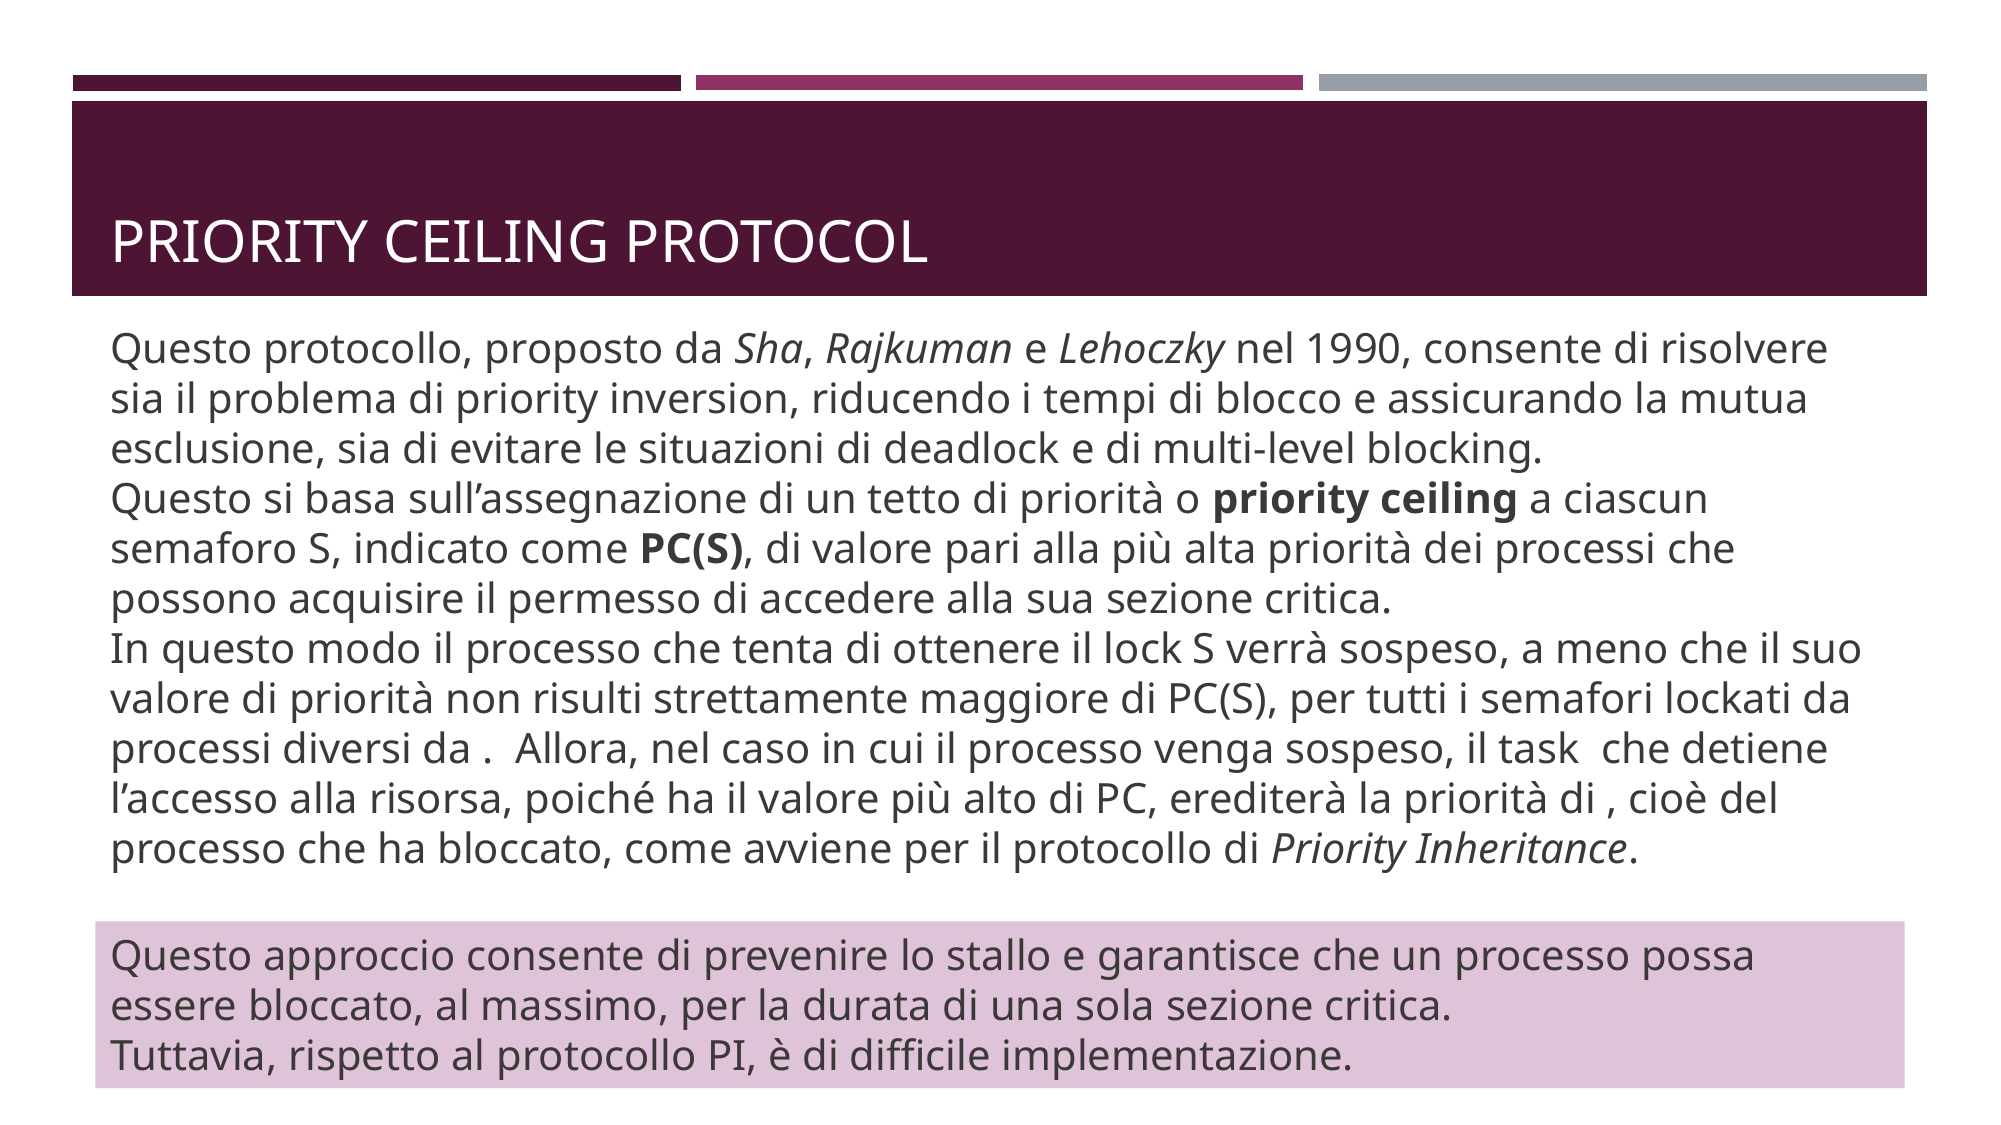

# Priority ceiling protocol
Questo protocollo, proposto da Sha, Rajkuman e Lehoczky nel 1990, consente di risolvere sia il problema di priority inversion, riducendo i tempi di blocco e assicurando la mutua esclusione, sia di evitare le situazioni di deadlock e di multi-level blocking.
Questo si basa sull’assegnazione di un tetto di priorità o priority ceiling a ciascun semaforo S, indicato come PC(S), di valore pari alla più alta priorità dei processi che possono acquisire il permesso di accedere alla sua sezione critica.
In questo modo il processo che tenta di ottenere il lock S verrà sospeso, a meno che il suo valore di priorità non risulti strettamente maggiore di PC(S), per tutti i semafori lockati da processi diversi da . Allora, nel caso in cui il processo venga sospeso, il task che detiene l’accesso alla risorsa, poiché ha il valore più alto di PC, erediterà la priorità di , cioè del processo che ha bloccato, come avviene per il protocollo di Priority Inheritance.
Questo approccio consente di prevenire lo stallo e garantisce che un processo possa essere bloccato, al massimo, per la durata di una sola sezione critica.
Tuttavia, rispetto al protocollo PI, è di difficile implementazione.